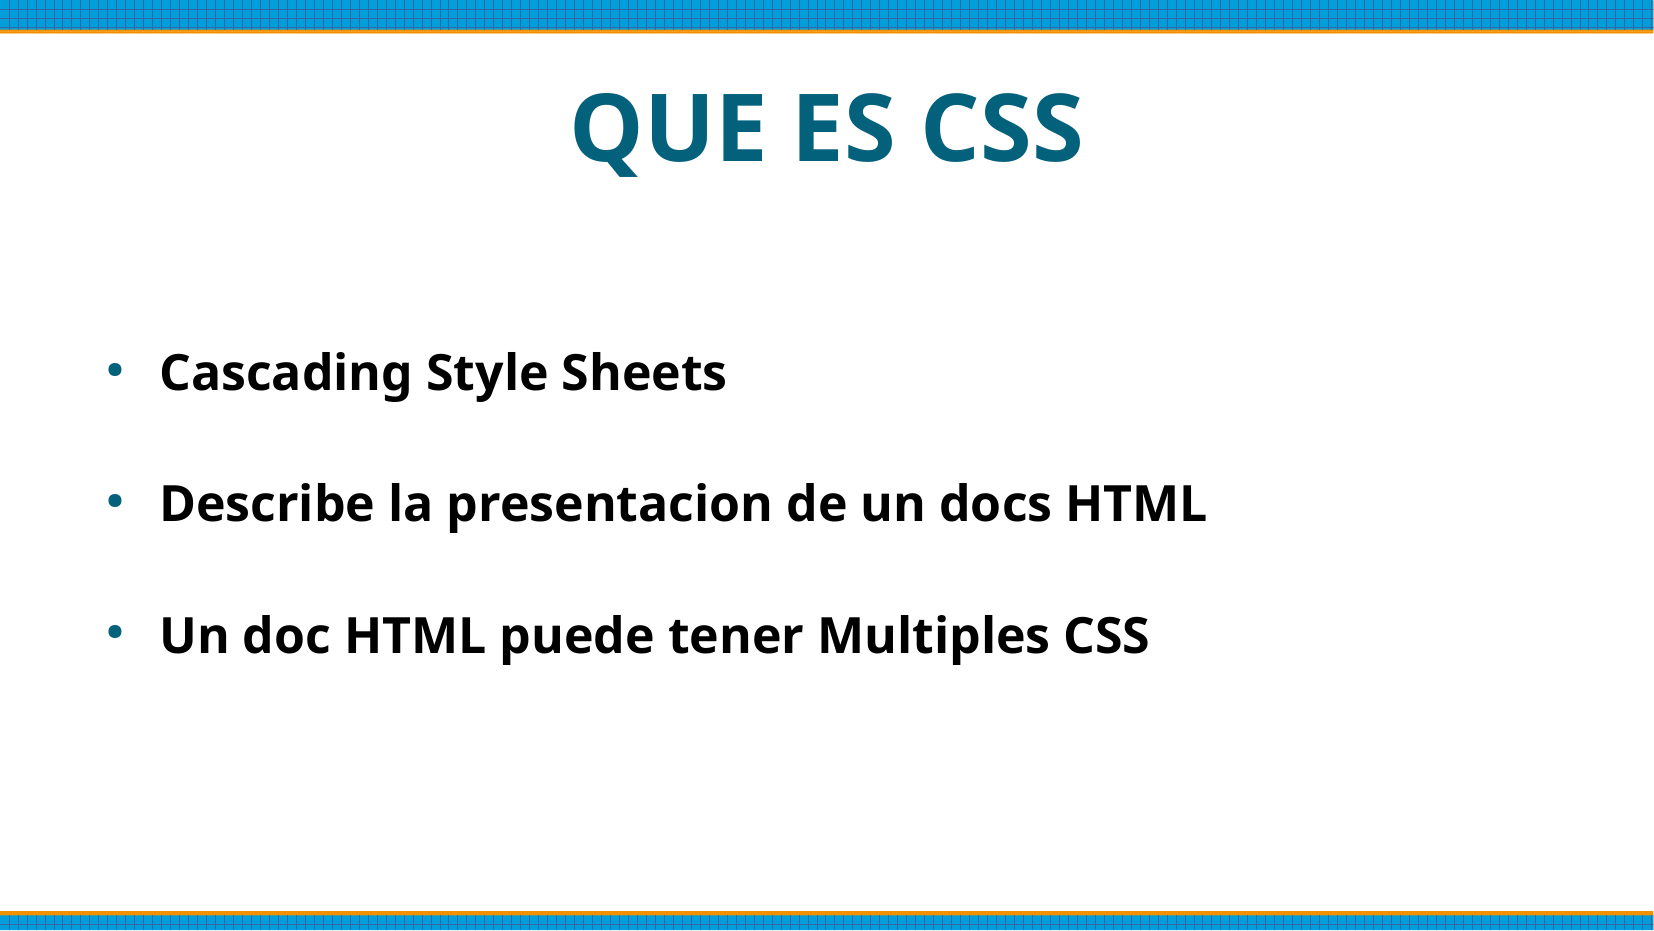

# QUE ES CSS
Cascading Style Sheets
Describe la presentacion de un docs HTML
Un doc HTML puede tener Multiples CSS